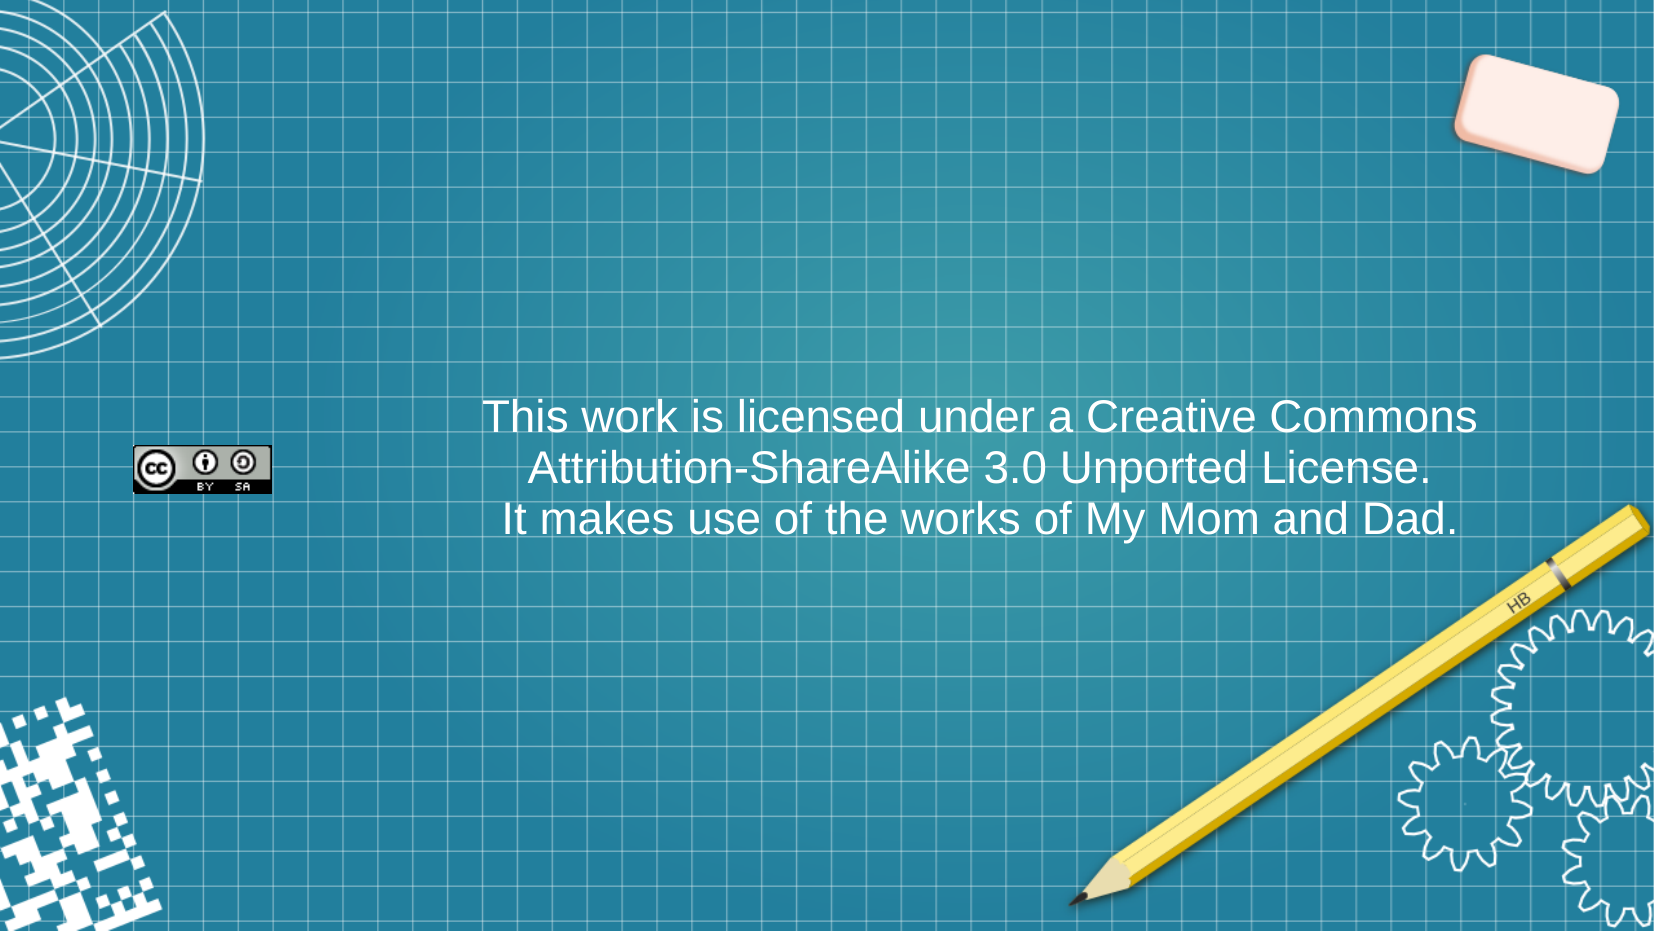

# This work is licensed under a Creative Commons Attribution-ShareAlike 3.0 Unported License. It makes use of the works of My Mom and Dad.